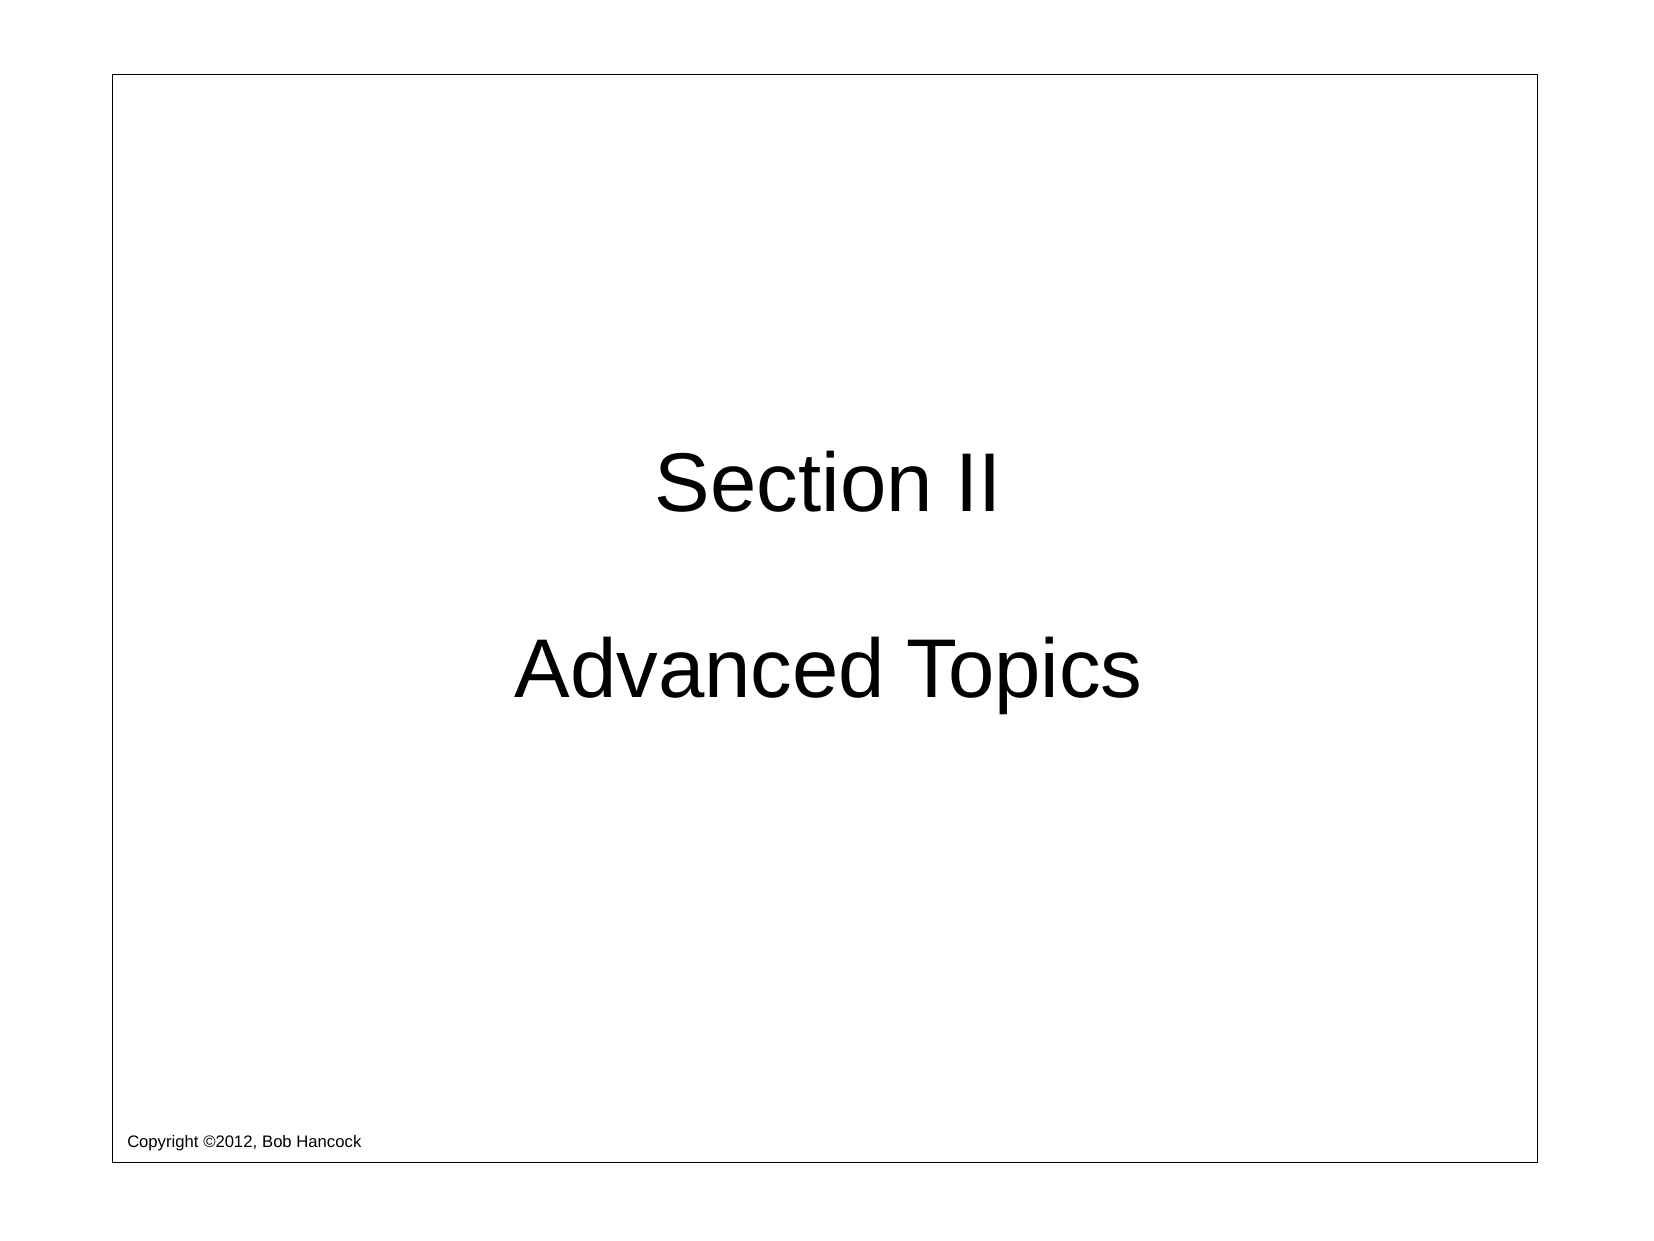

# Section II Advanced Topics
Copyright ©2012, Bob Hancock